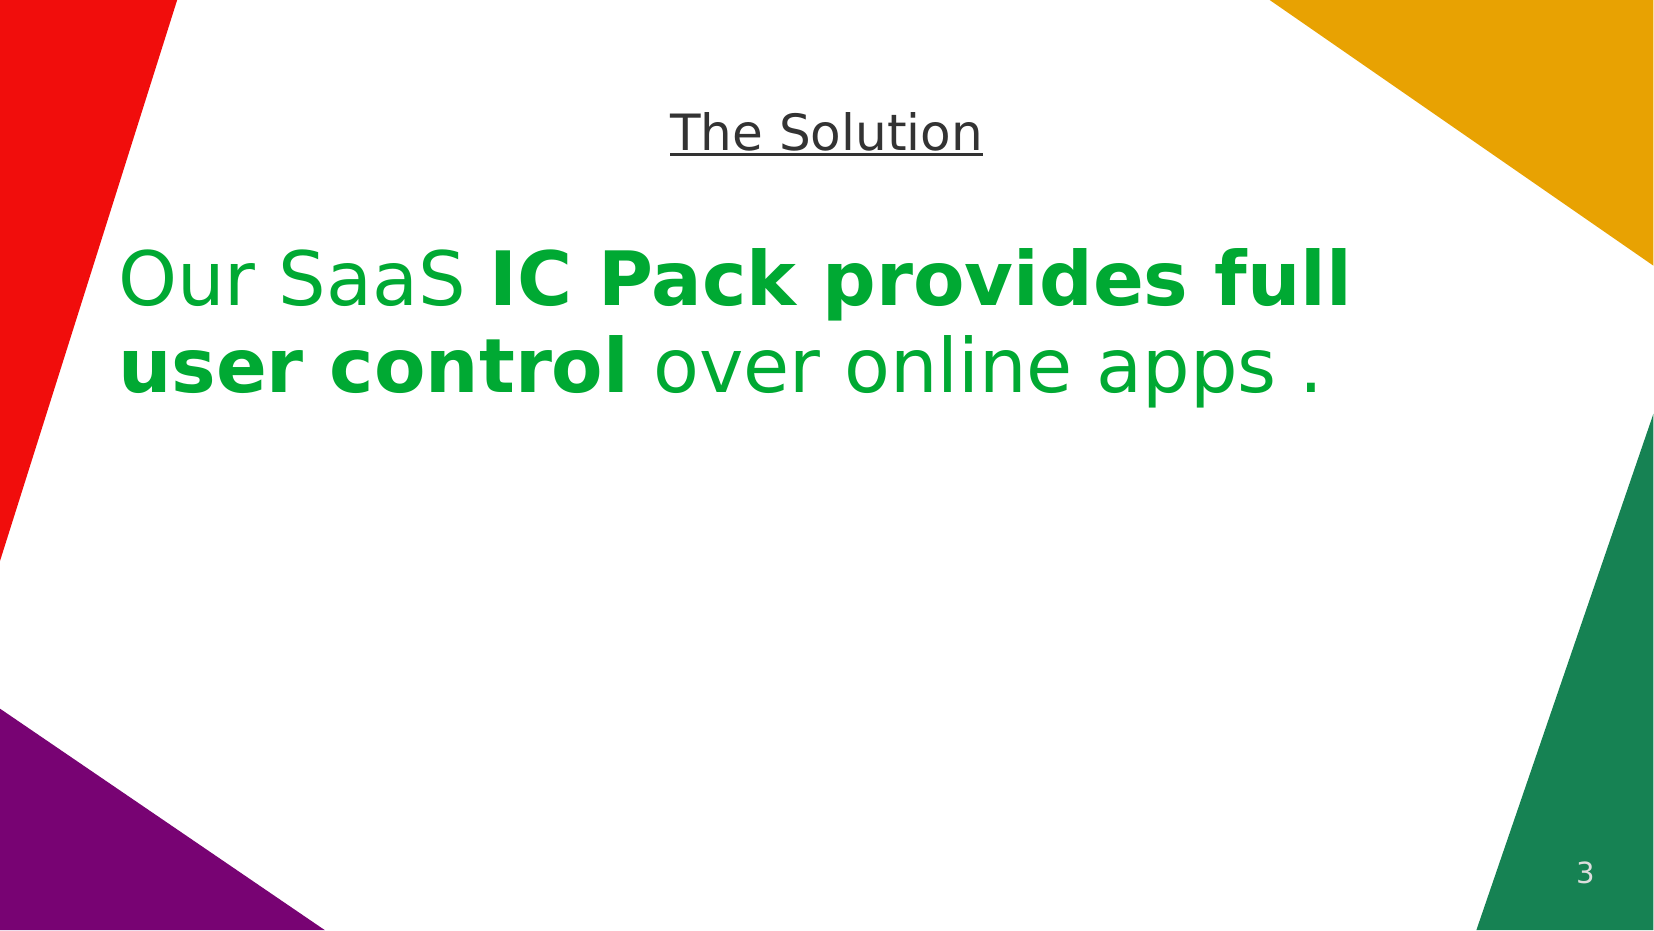

# The Solution
Our SaaS IC Pack provides full user control over online apps	.
3